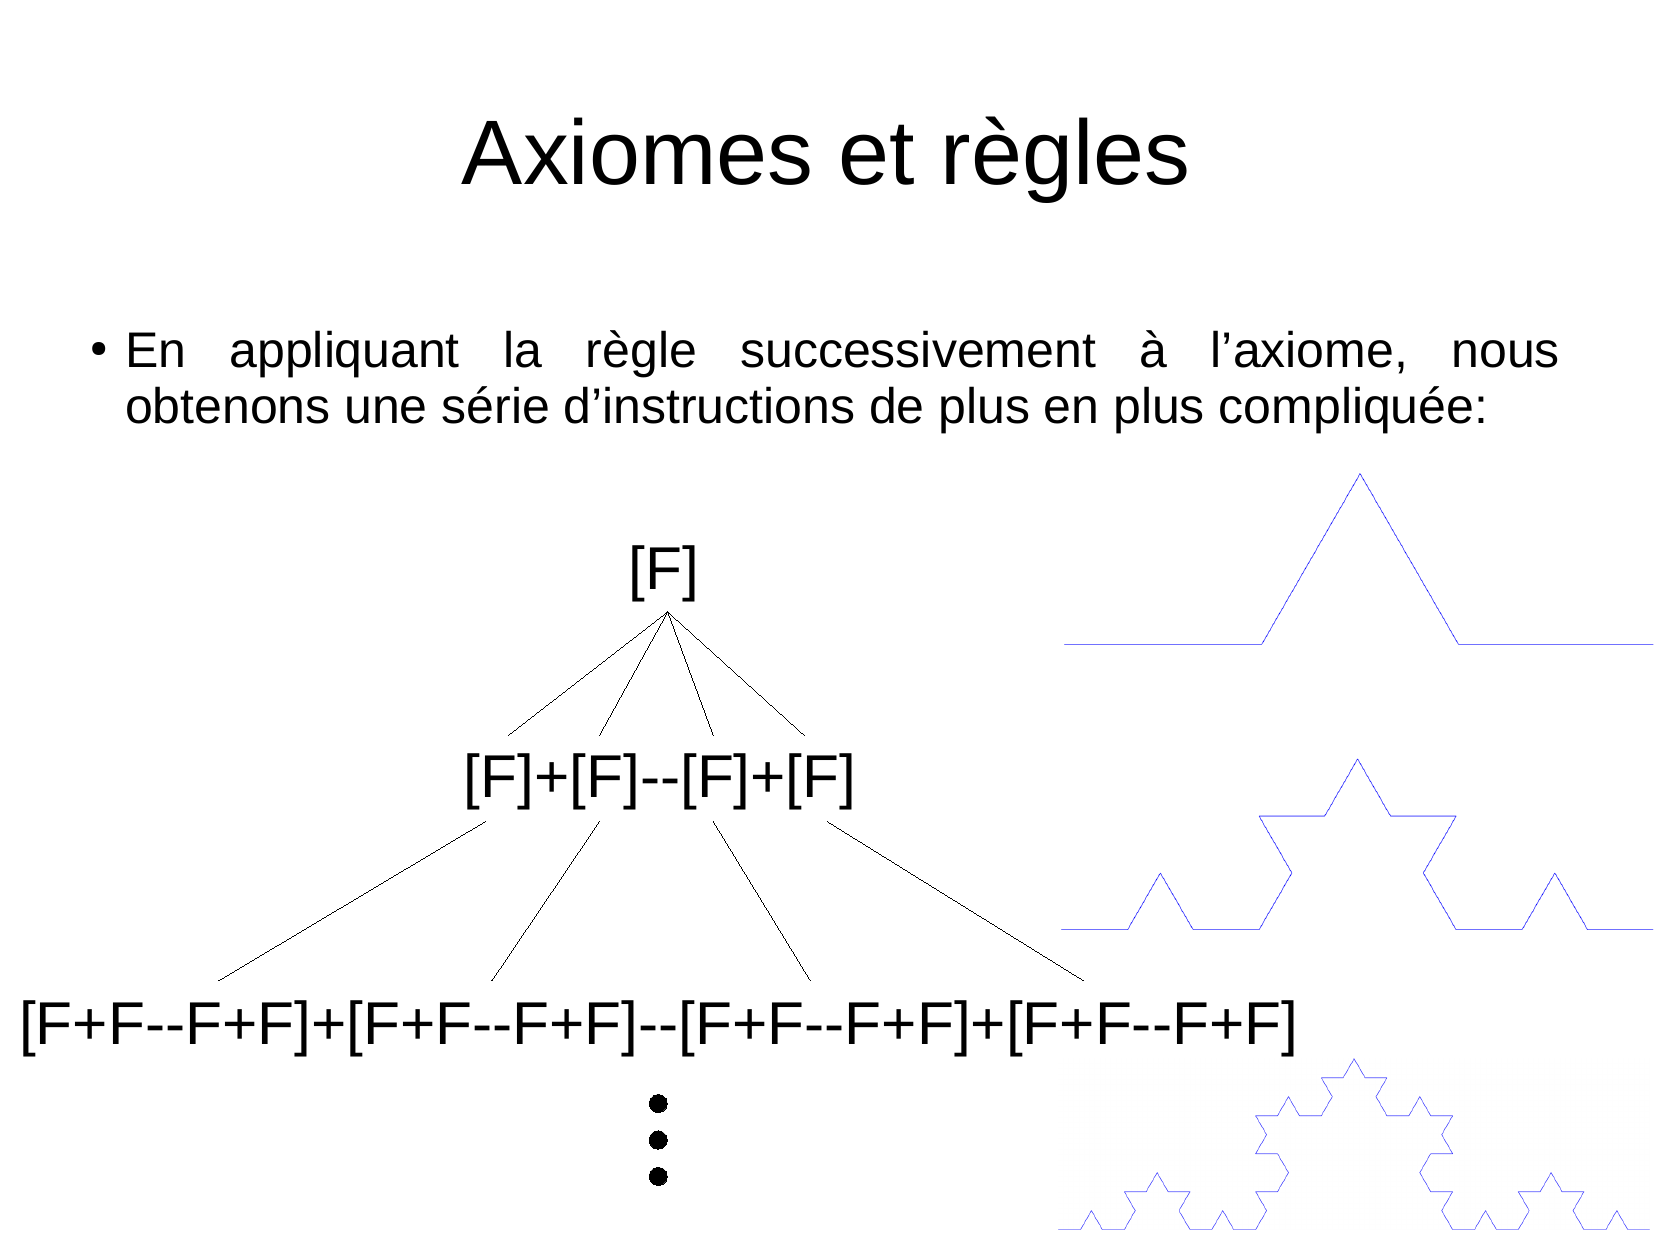

# Axiomes et règles
En appliquant la règle successivement à l’axiome, nous obtenons une série d’instructions de plus en plus compliquée:
[F]
[F]+[F]--[F]+[F]
[F+F--F+F]+[F+F--F+F]--[F+F--F+F]+[F+F--F+F]